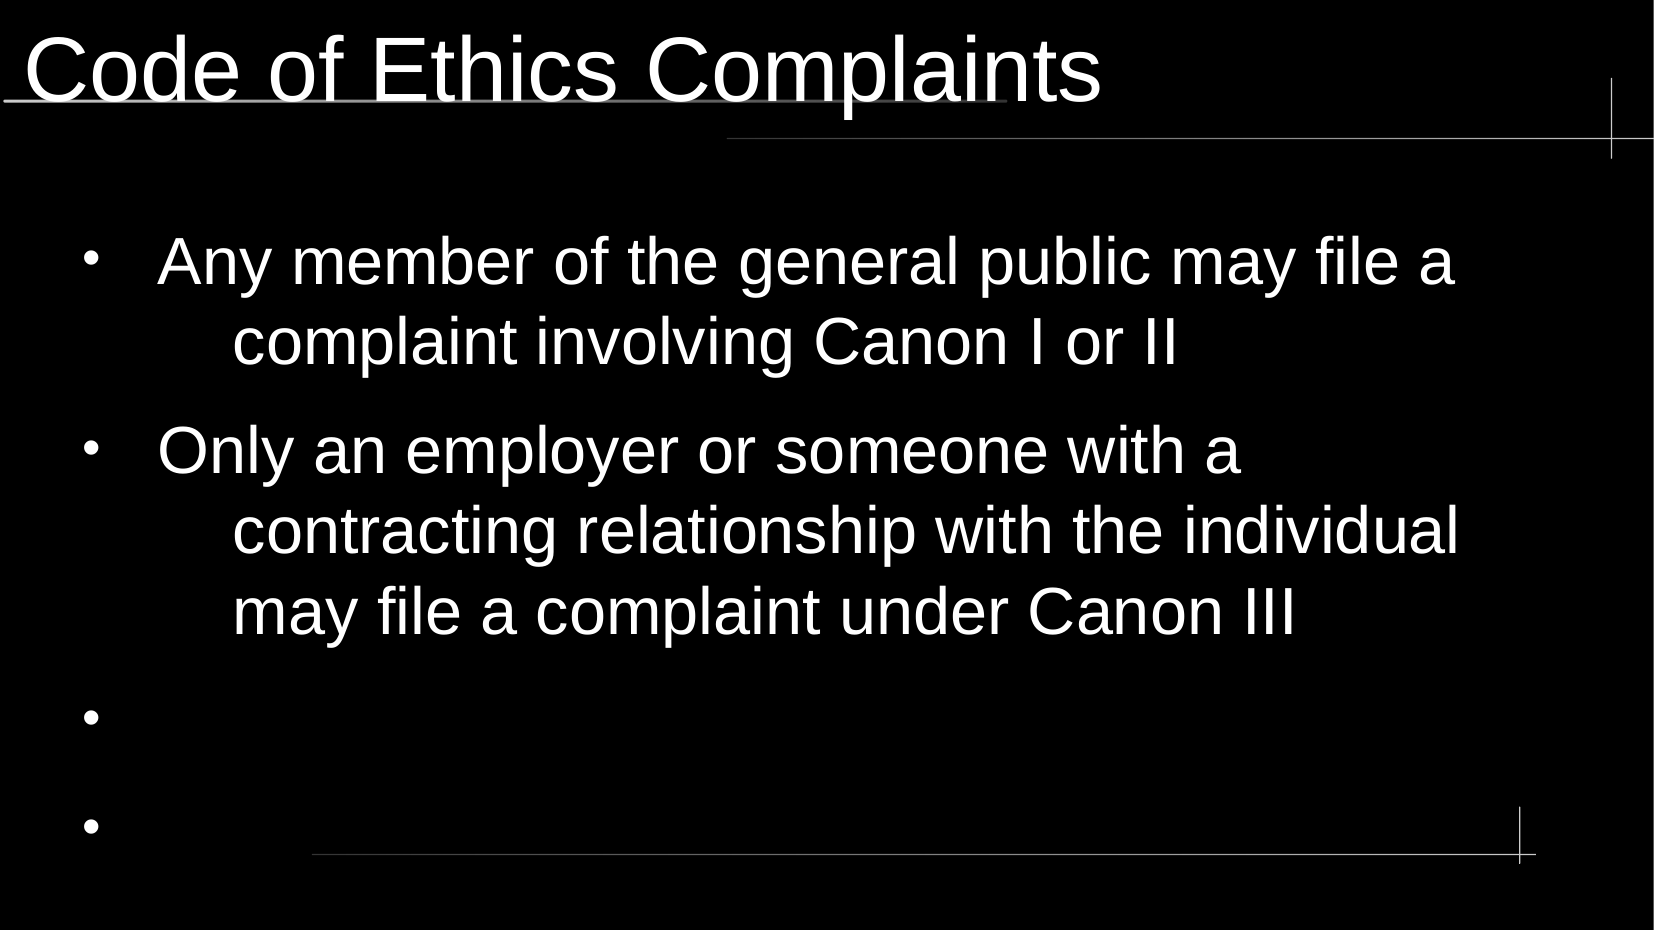

# Code of Ethics Complaints
Any member of the general public may file a complaint involving Canon I or II
Only an employer or someone with a contracting relationship with the individual may file a complaint under Canon III